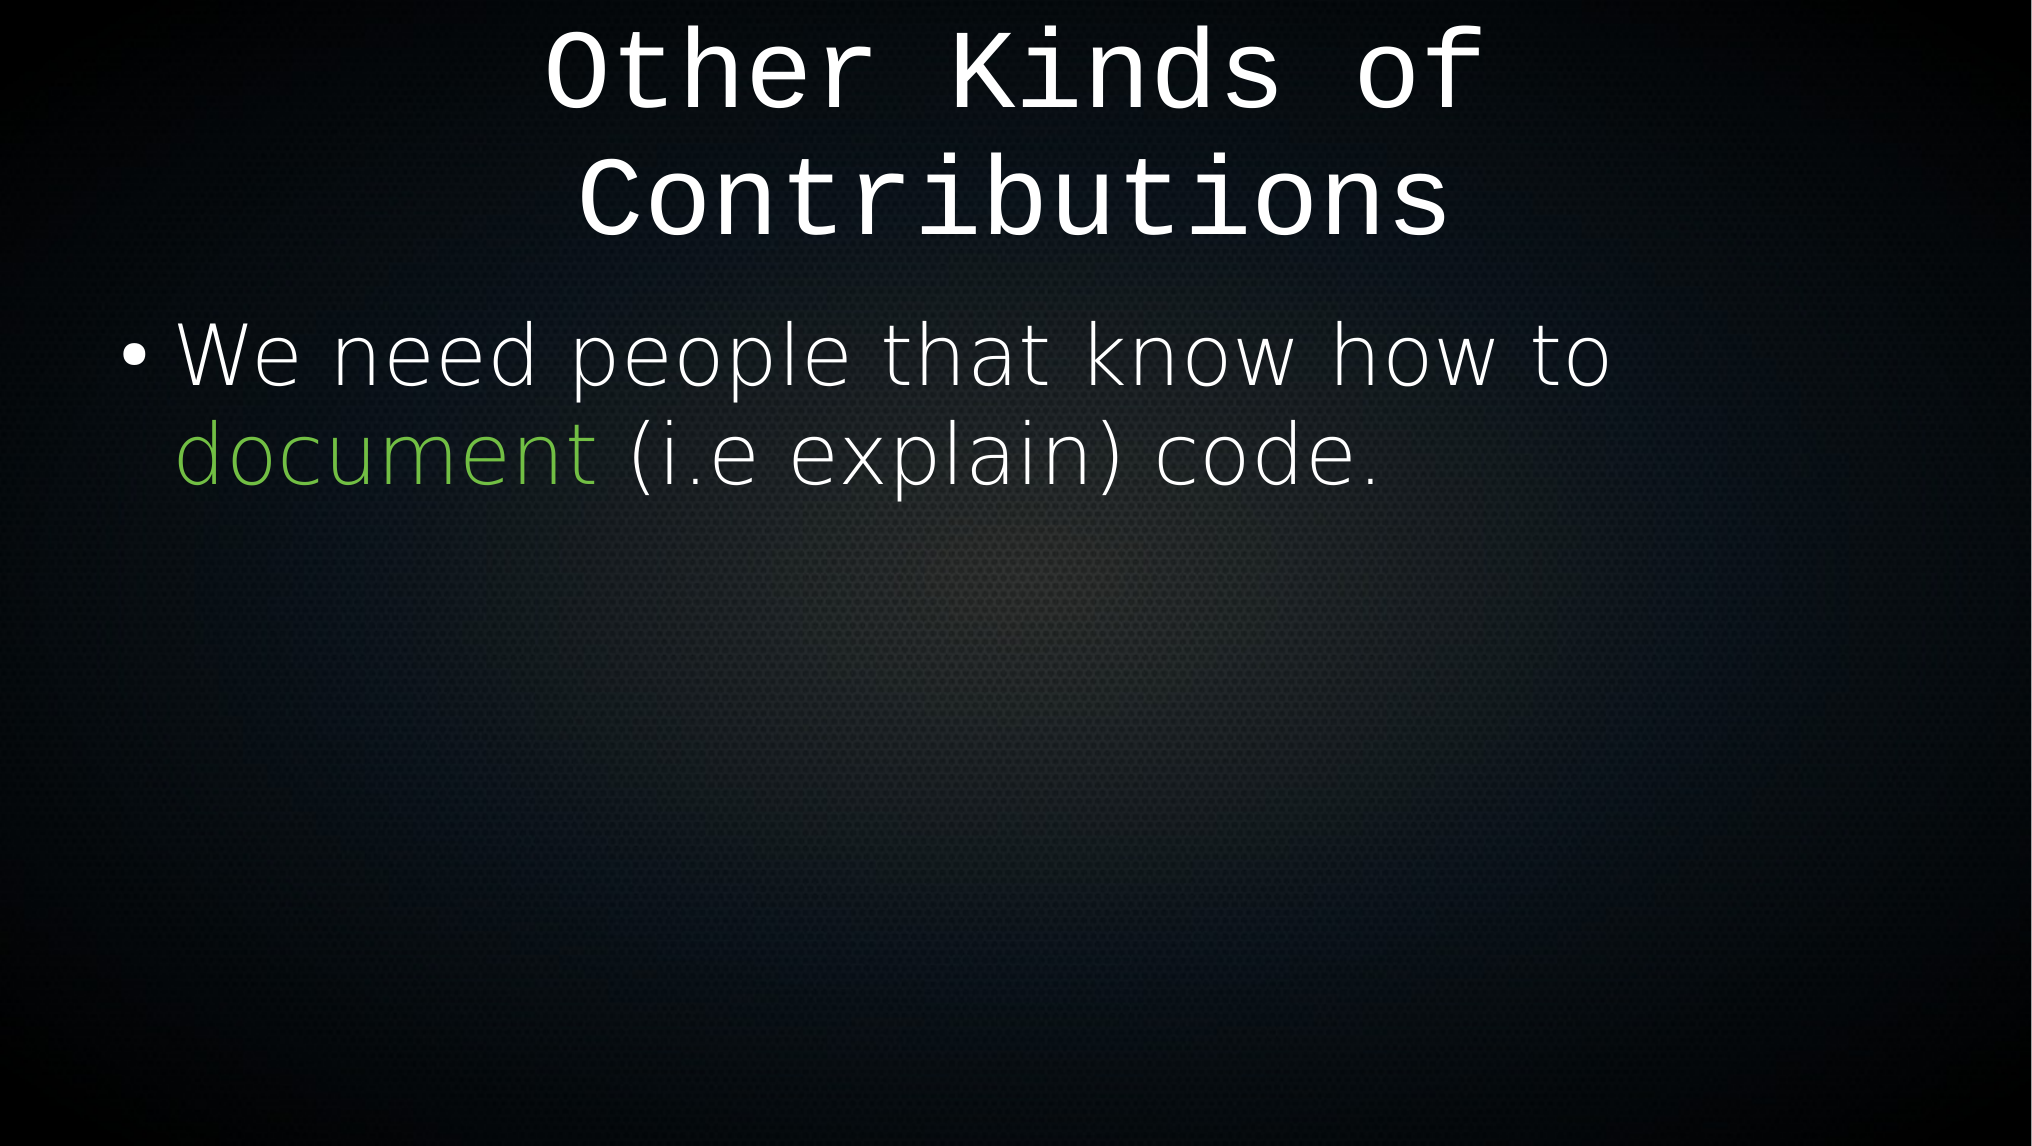

# Other Kinds of Contributions
We need people that know how to document (i.e explain) code.